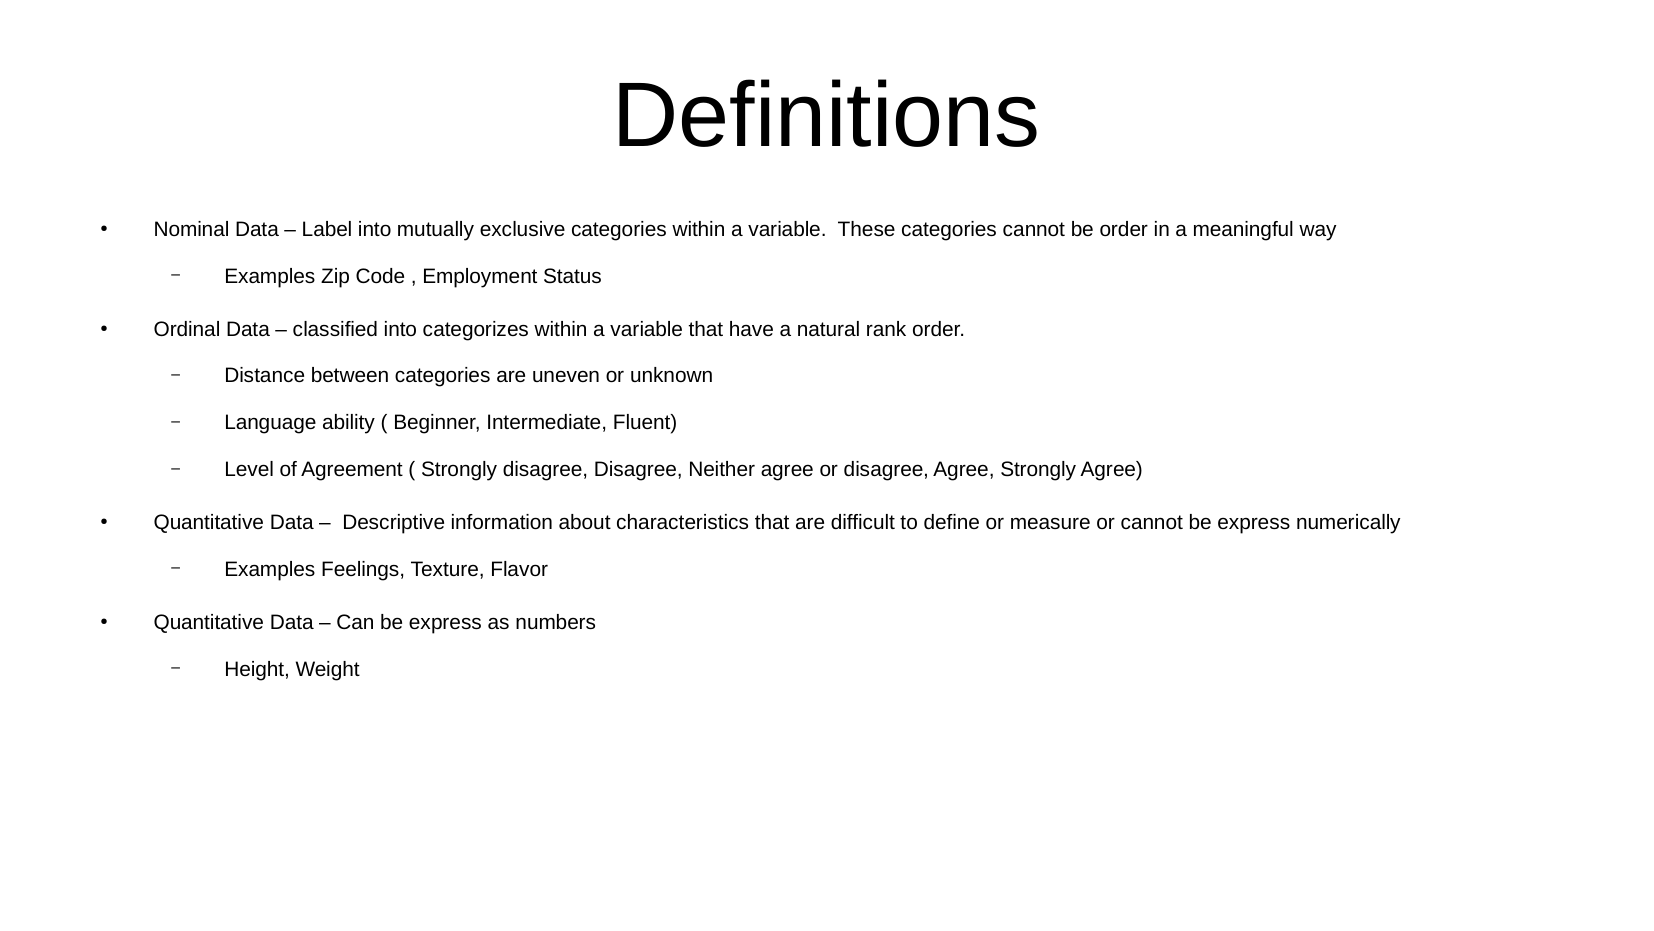

# Definitions
Nominal Data – Label into mutually exclusive categories within a variable. These categories cannot be order in a meaningful way
Examples Zip Code , Employment Status
Ordinal Data – classified into categorizes within a variable that have a natural rank order.
Distance between categories are uneven or unknown
Language ability ( Beginner, Intermediate, Fluent)
Level of Agreement ( Strongly disagree, Disagree, Neither agree or disagree, Agree, Strongly Agree)
Quantitative Data – Descriptive information about characteristics that are difficult to define or measure or cannot be express numerically
Examples Feelings, Texture, Flavor
Quantitative Data – Can be express as numbers
Height, Weight